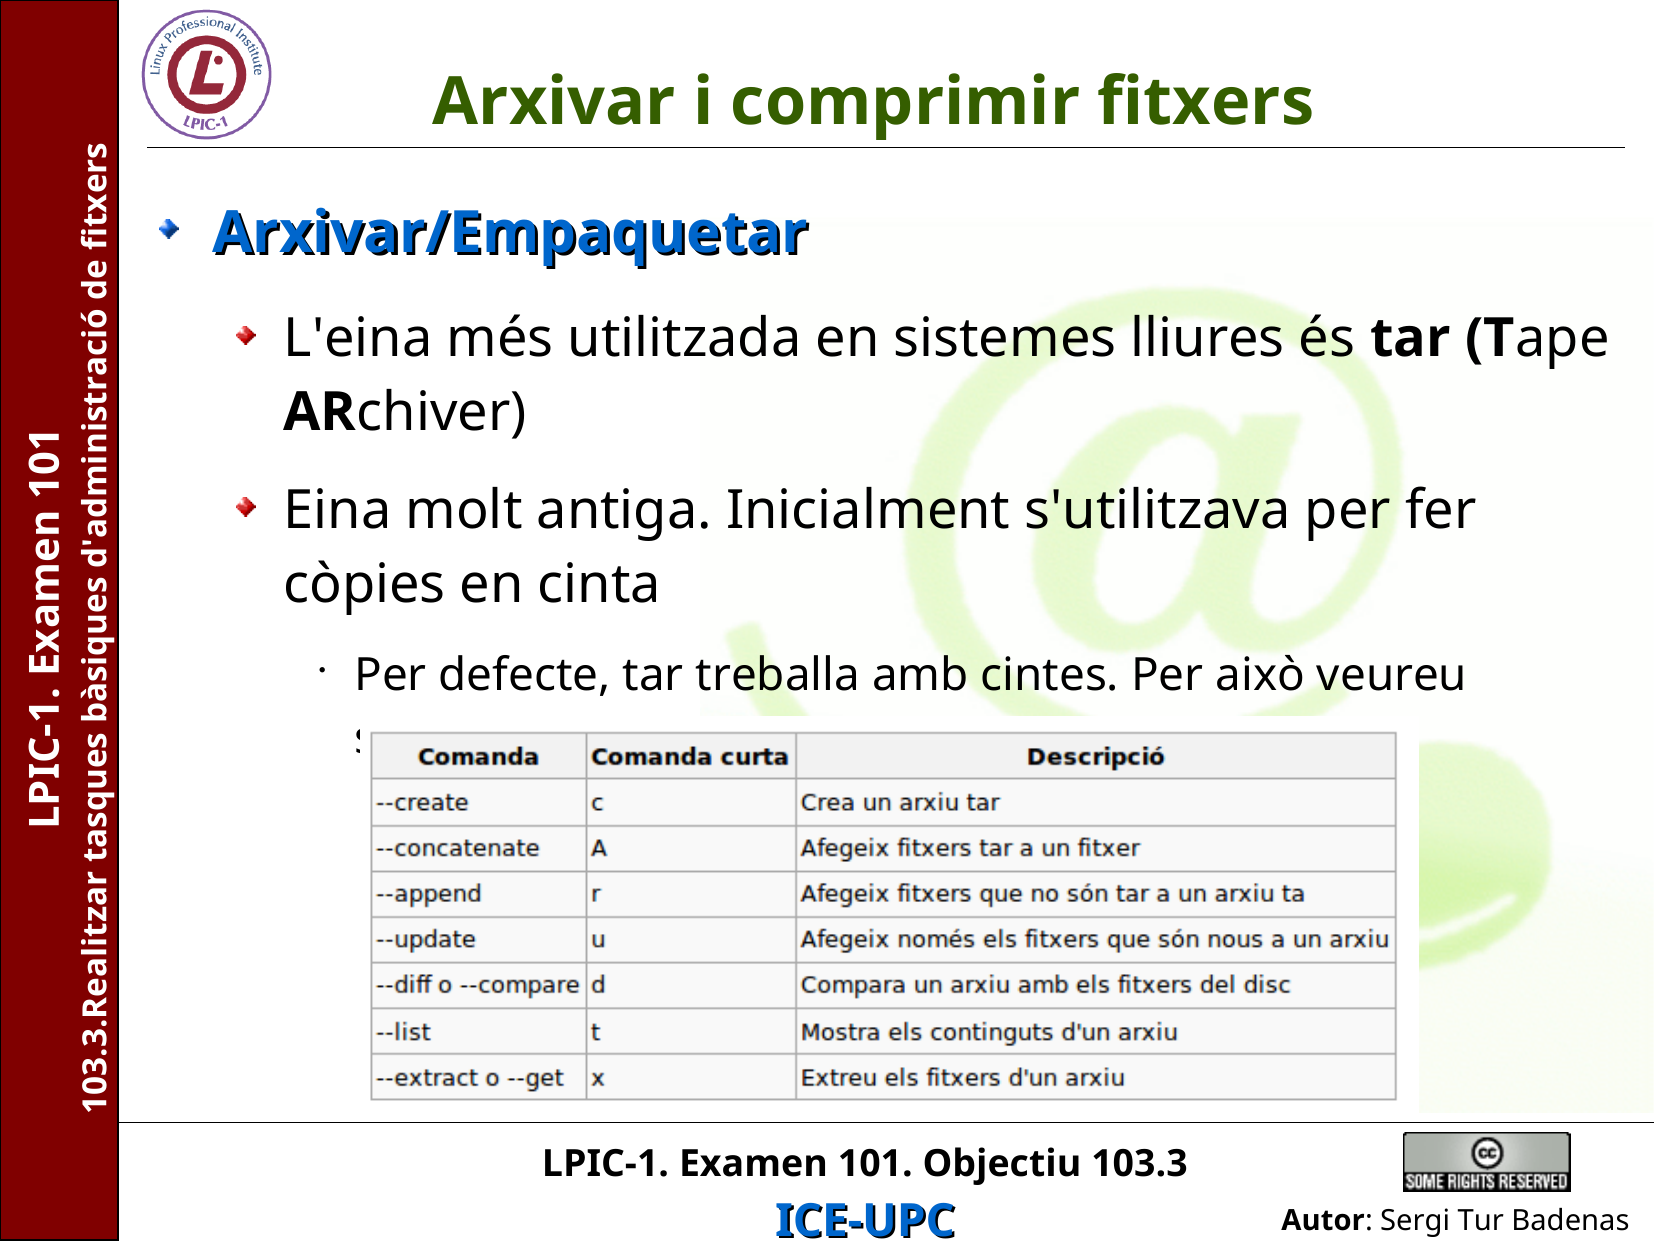

# Arxivar i comprimir fitxers
Arxivar/Empaquetar
L'eina més utilitzada en sistemes lliures és tar (Tape ARchiver)
Eina molt antiga. Inicialment s'utilitzava per fer còpies en cinta
Per defecte, tar treballa amb cintes. Per això veureu sempre l'opció -f (indica treball amb fitxers)